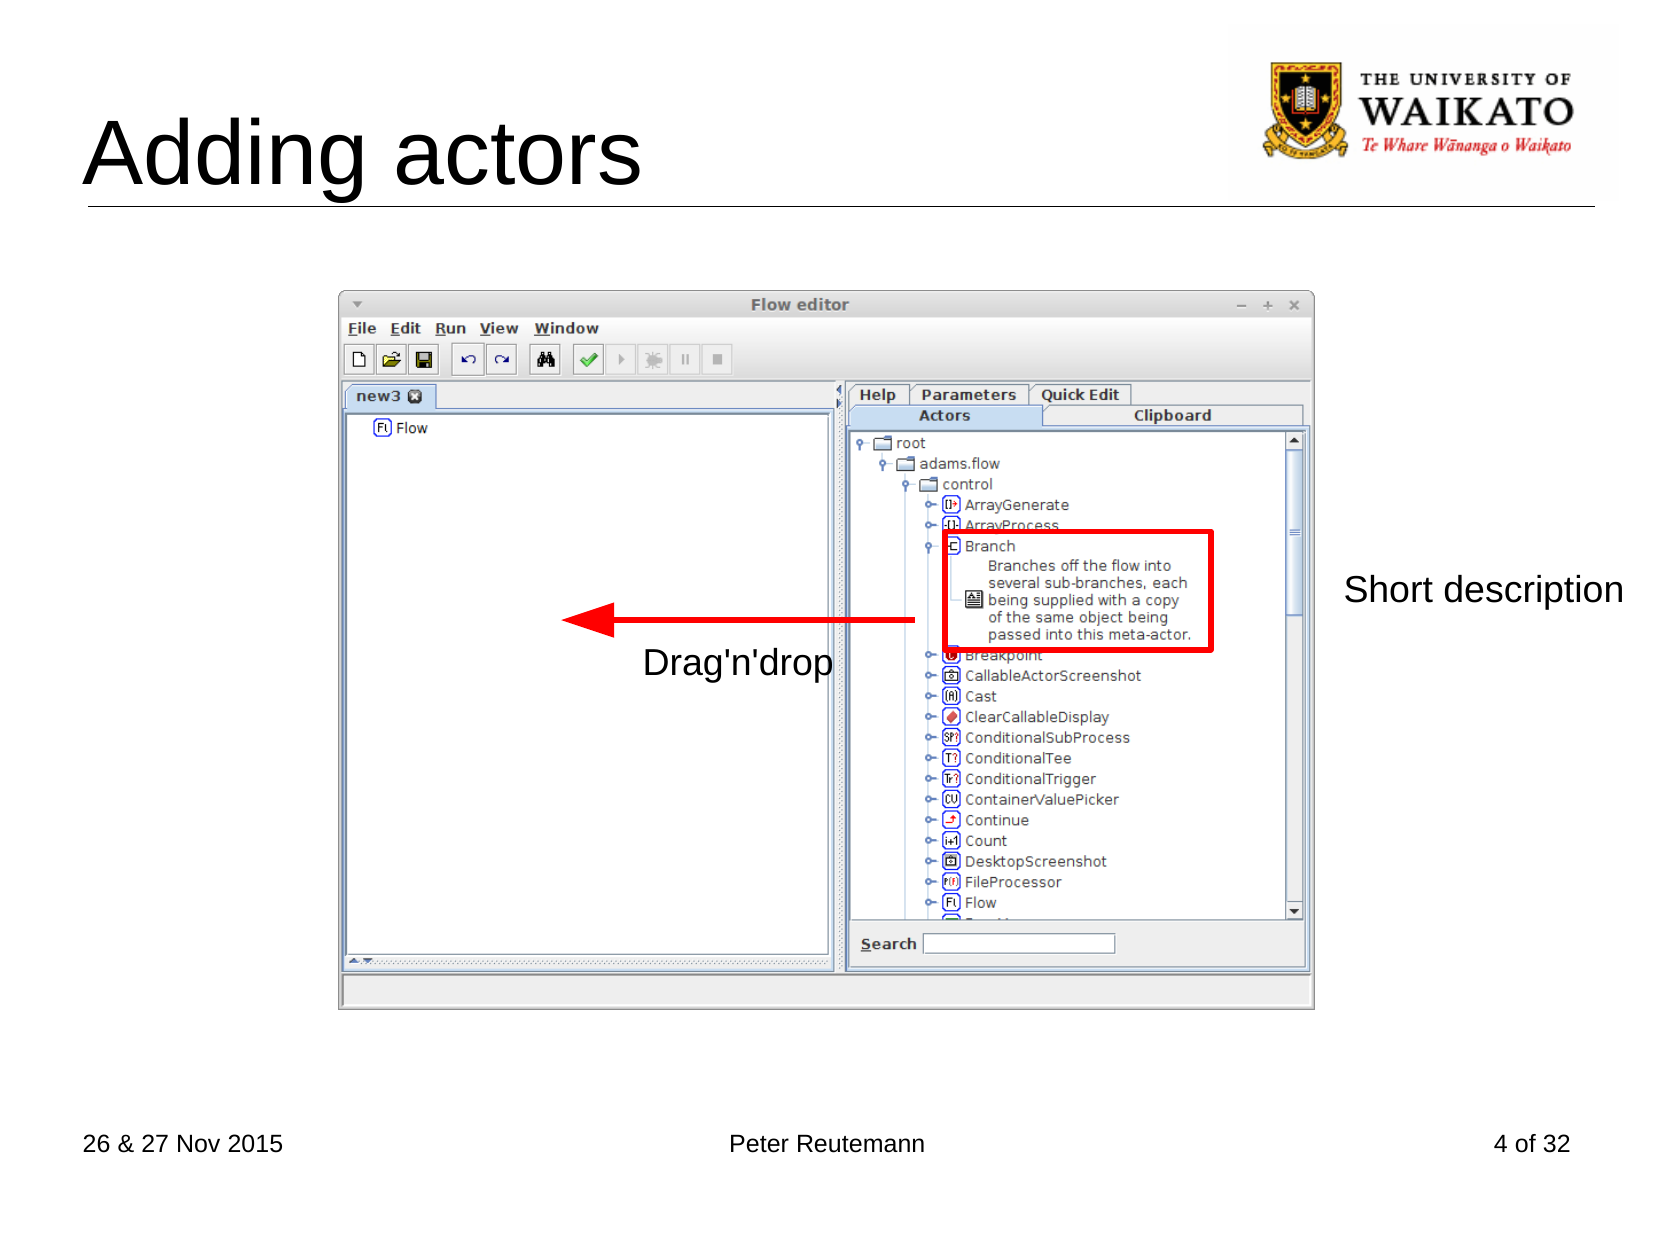

# Adding actors
Short description
Drag'n'drop
26 & 27 Nov 2015
Peter Reutemann
4